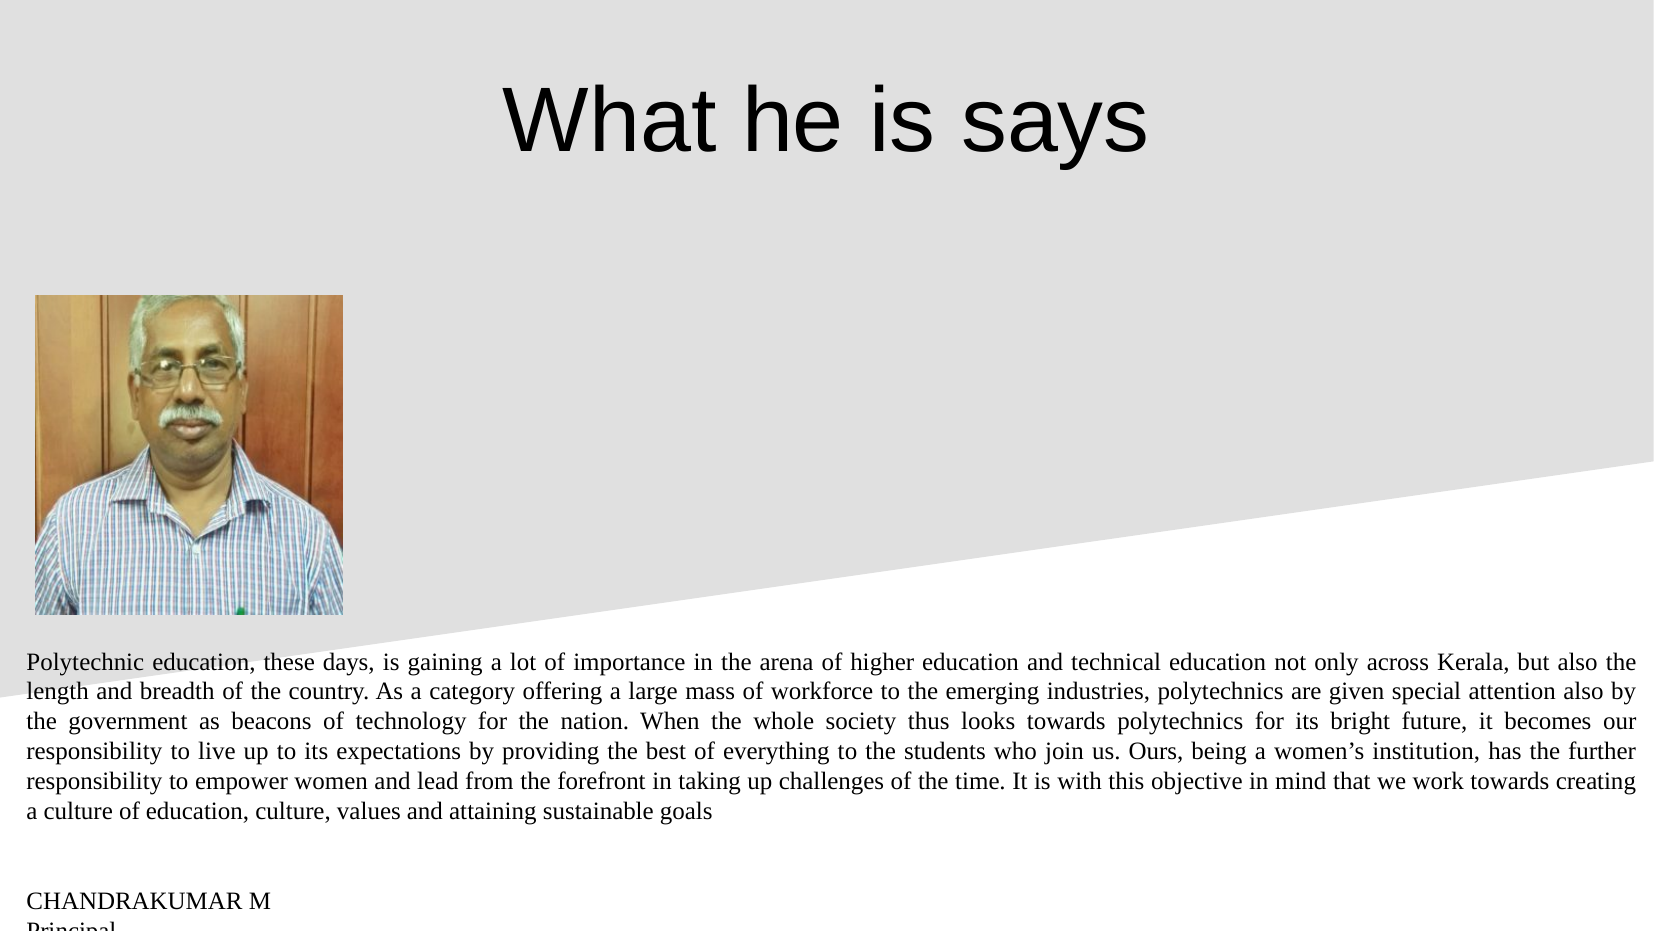

What he is says
Polytechnic education, these days, is gaining a lot of importance in the arena of higher education and technical education not only across Kerala, but also the length and breadth of the country. As a category offering a large mass of workforce to the emerging industries, polytechnics are given special attention also by the government as beacons of technology for the nation. When the whole society thus looks towards polytechnics for its bright future, it becomes our responsibility to live up to its expectations by providing the best of everything to the students who join us. Ours, being a women’s institution, has the further responsibility to empower women and lead from the forefront in taking up challenges of the time. It is with this objective in mind that we work towards creating a culture of education, culture, values and attaining sustainable goals
CHANDRAKUMAR M
Principal